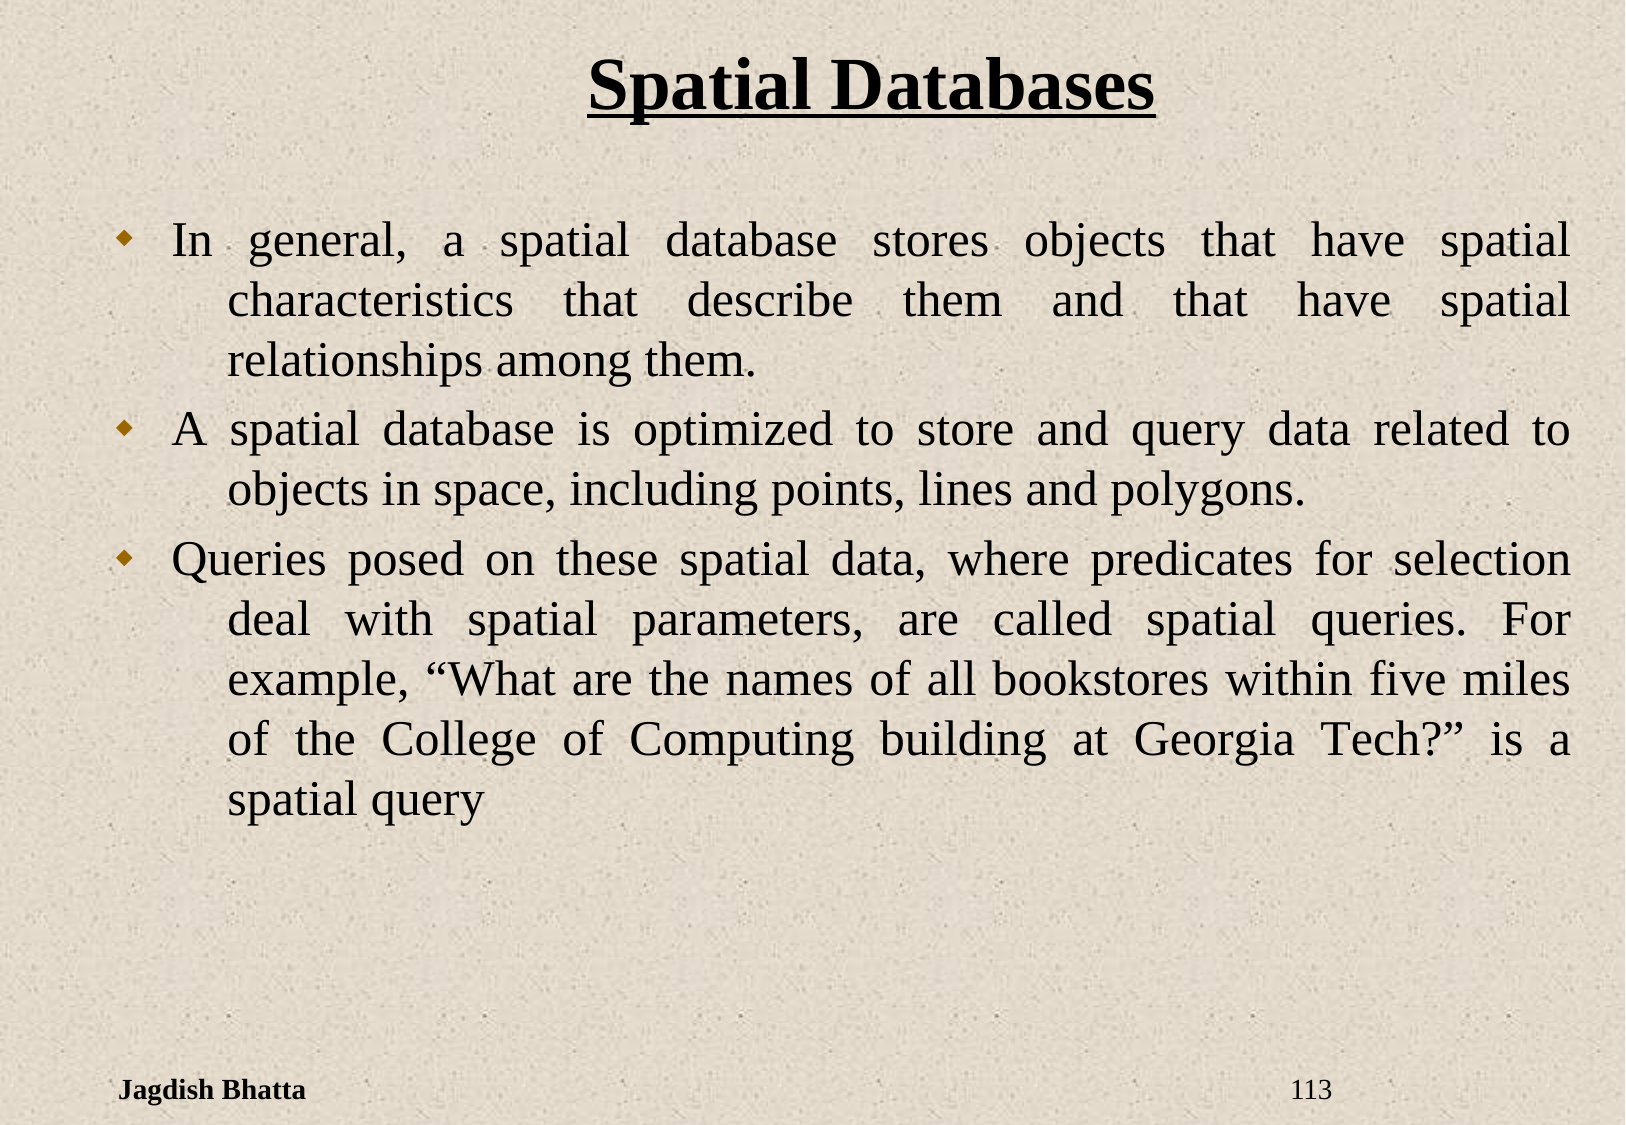

# Spatial Databases
In general, a spatial database stores objects that have spatial characteristics that describe them and that have spatial relationships among them.
A spatial database is optimized to store and query data related to objects in space, including points, lines and polygons.
Queries posed on these spatial data, where predicates for selection deal with spatial parameters, are called spatial queries. For example, “What are the names of all bookstores within five miles of the College of Computing building at Georgia Tech?” is a spatial query
Jagdish Bhatta
112